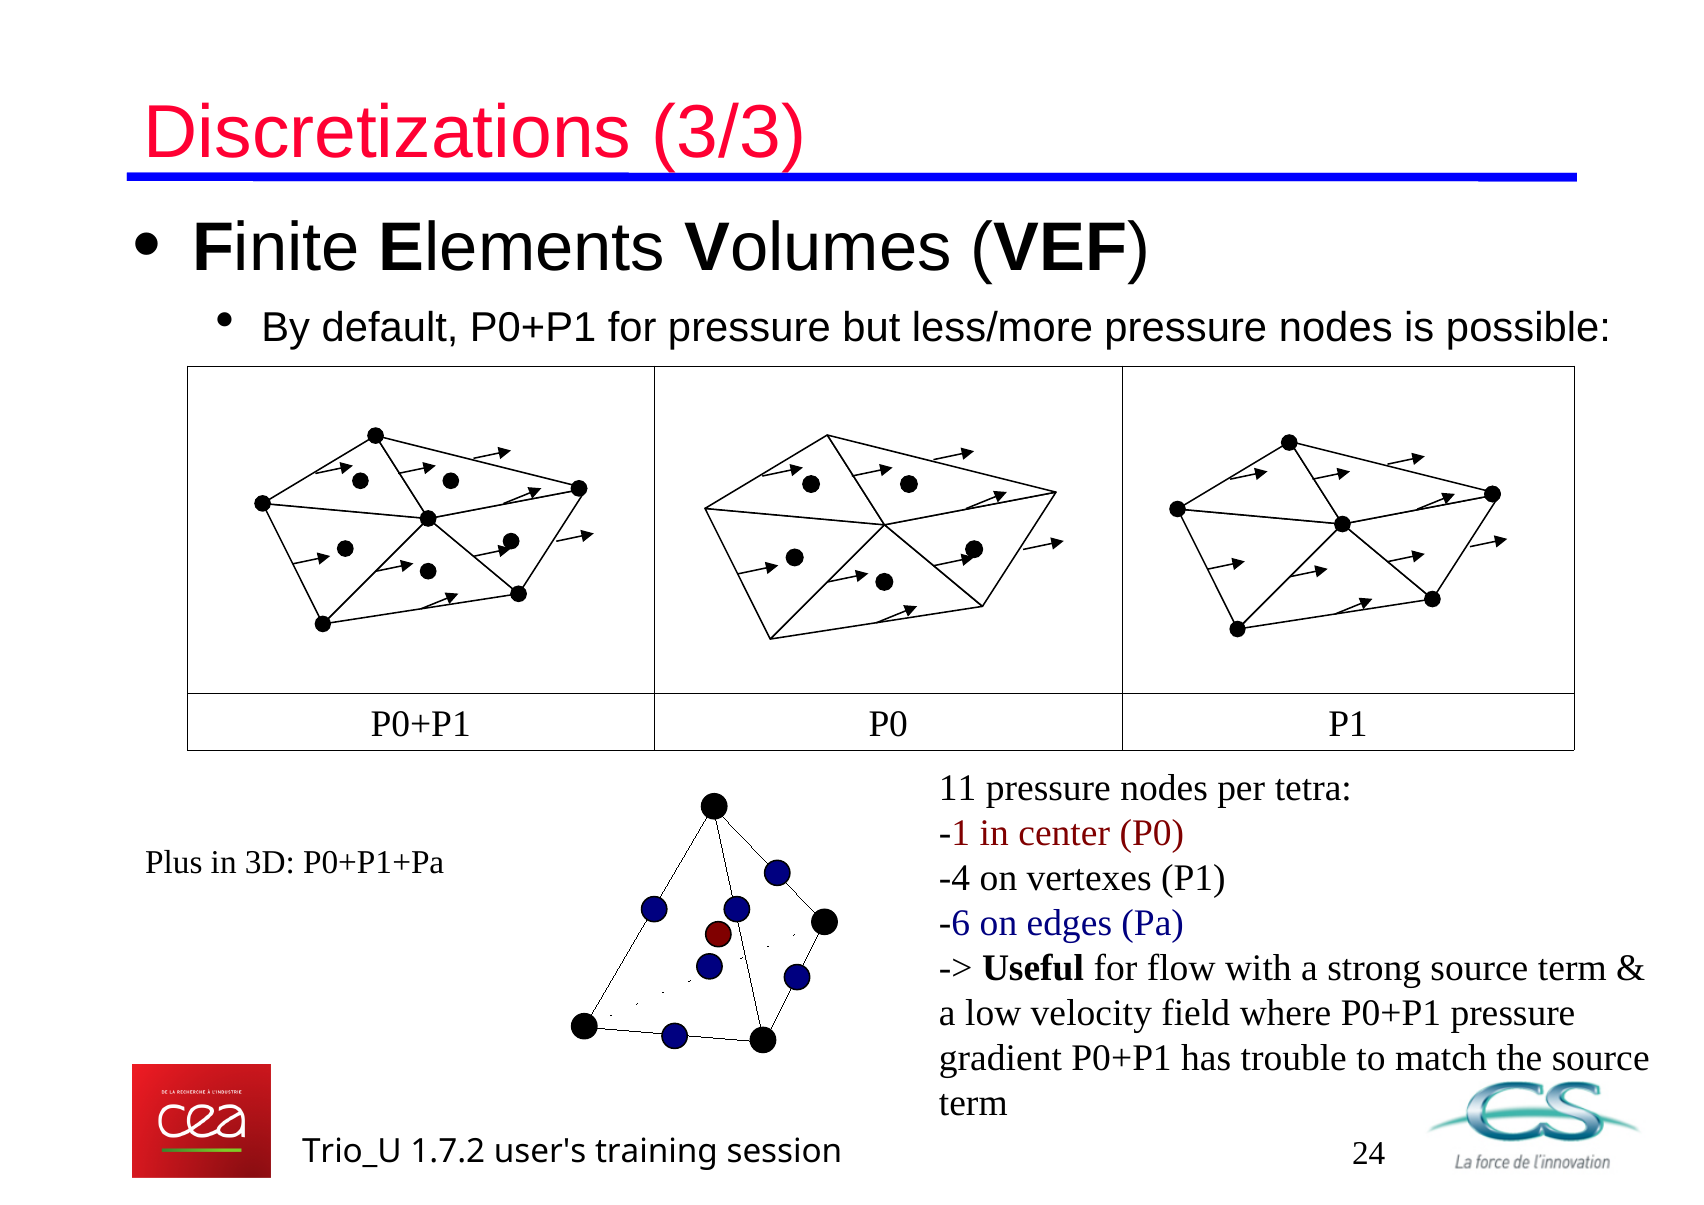

# Discretizations (3/3)
Finite Elements Volumes (VEF)
By default, P0+P1 for pressure but less/more pressure nodes is possible:
| | | |
| --- | --- | --- |
| P0+P1 | P0 | P1 |
11 pressure nodes per tetra:
-1 in center (P0)
-4 on vertexes (P1)
-6 on edges (Pa)
-> Useful for flow with a strong source term & a low velocity field where P0+P1 pressure gradient P0+P1 has trouble to match the source term
Plus in 3D: P0+P1+Pa
Trio_U 1.7.2 user's training session
24